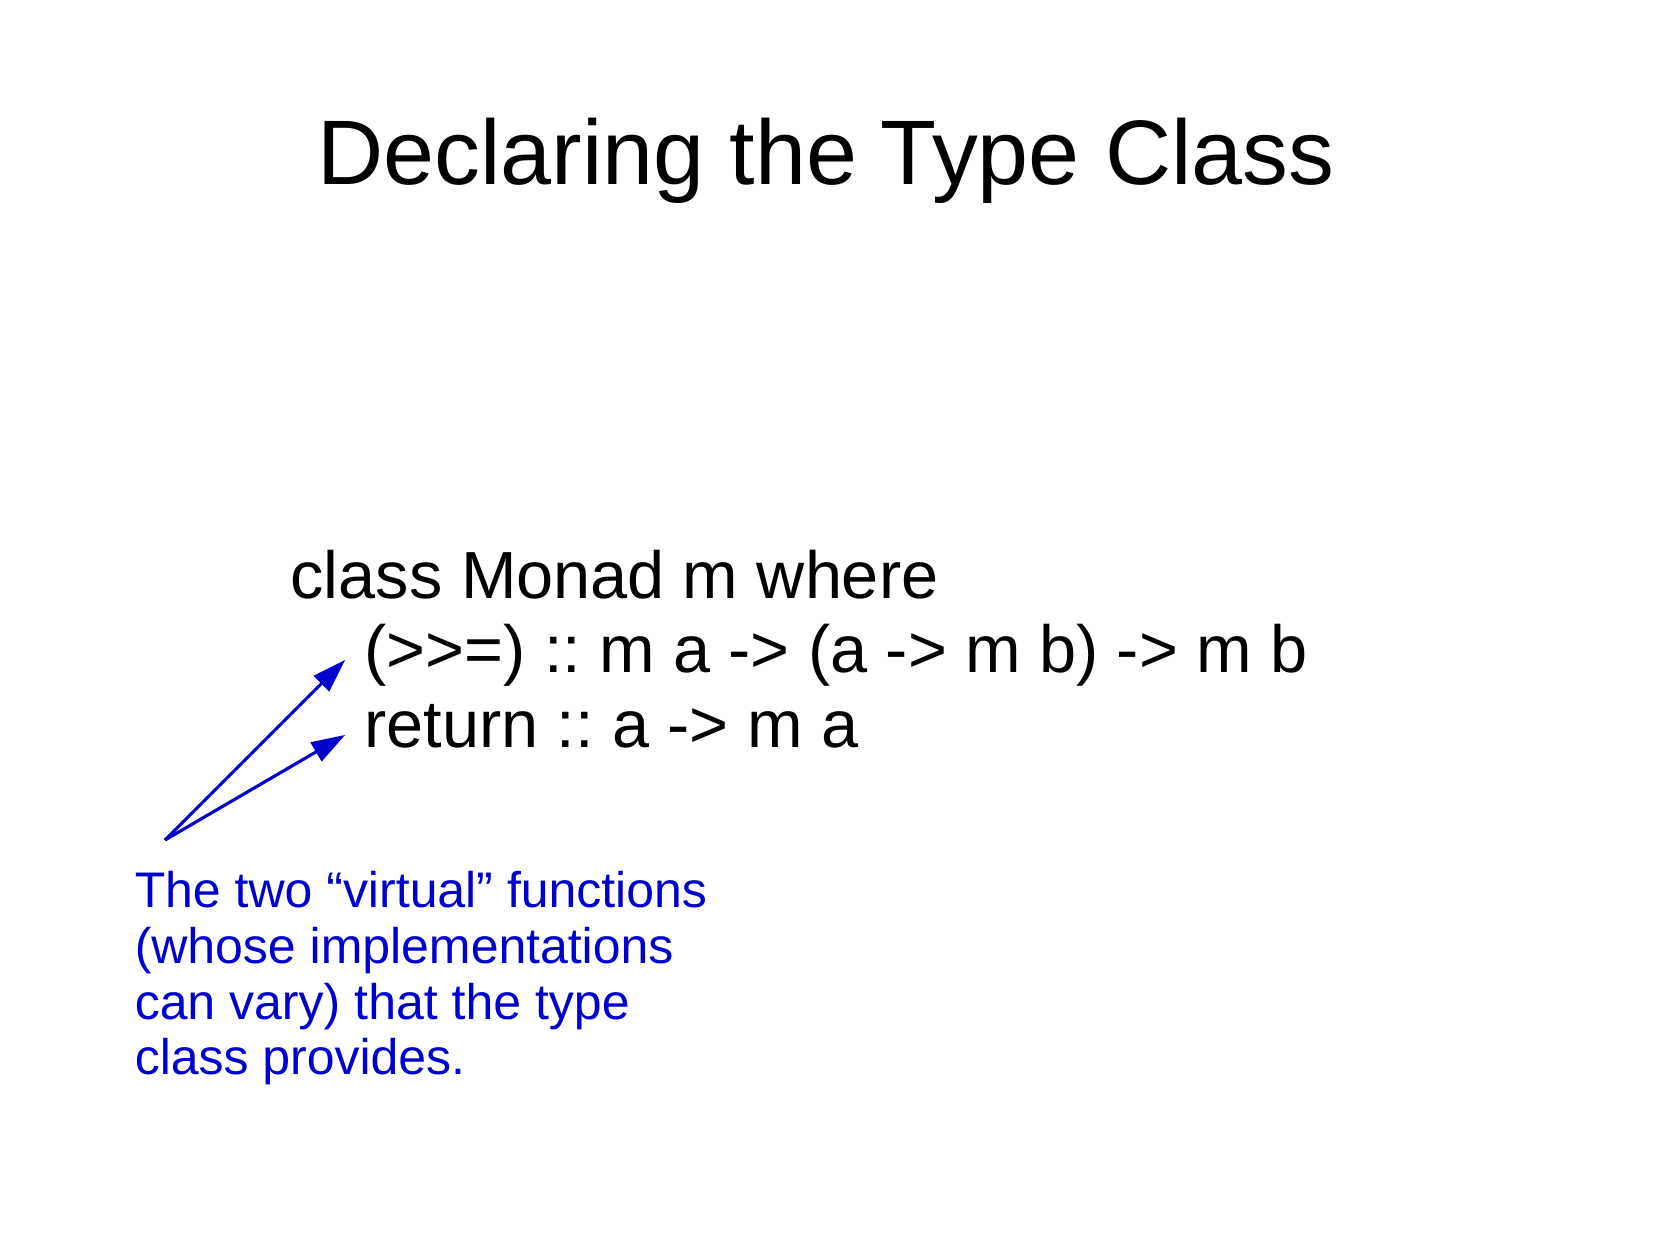

# Declaring the Type Class
class Monad m where
 (>>=) :: m a -> (a -> m b) -> m b
 return :: a -> m a
The two “virtual” functions
(whose implementations
can vary) that the type
class provides.